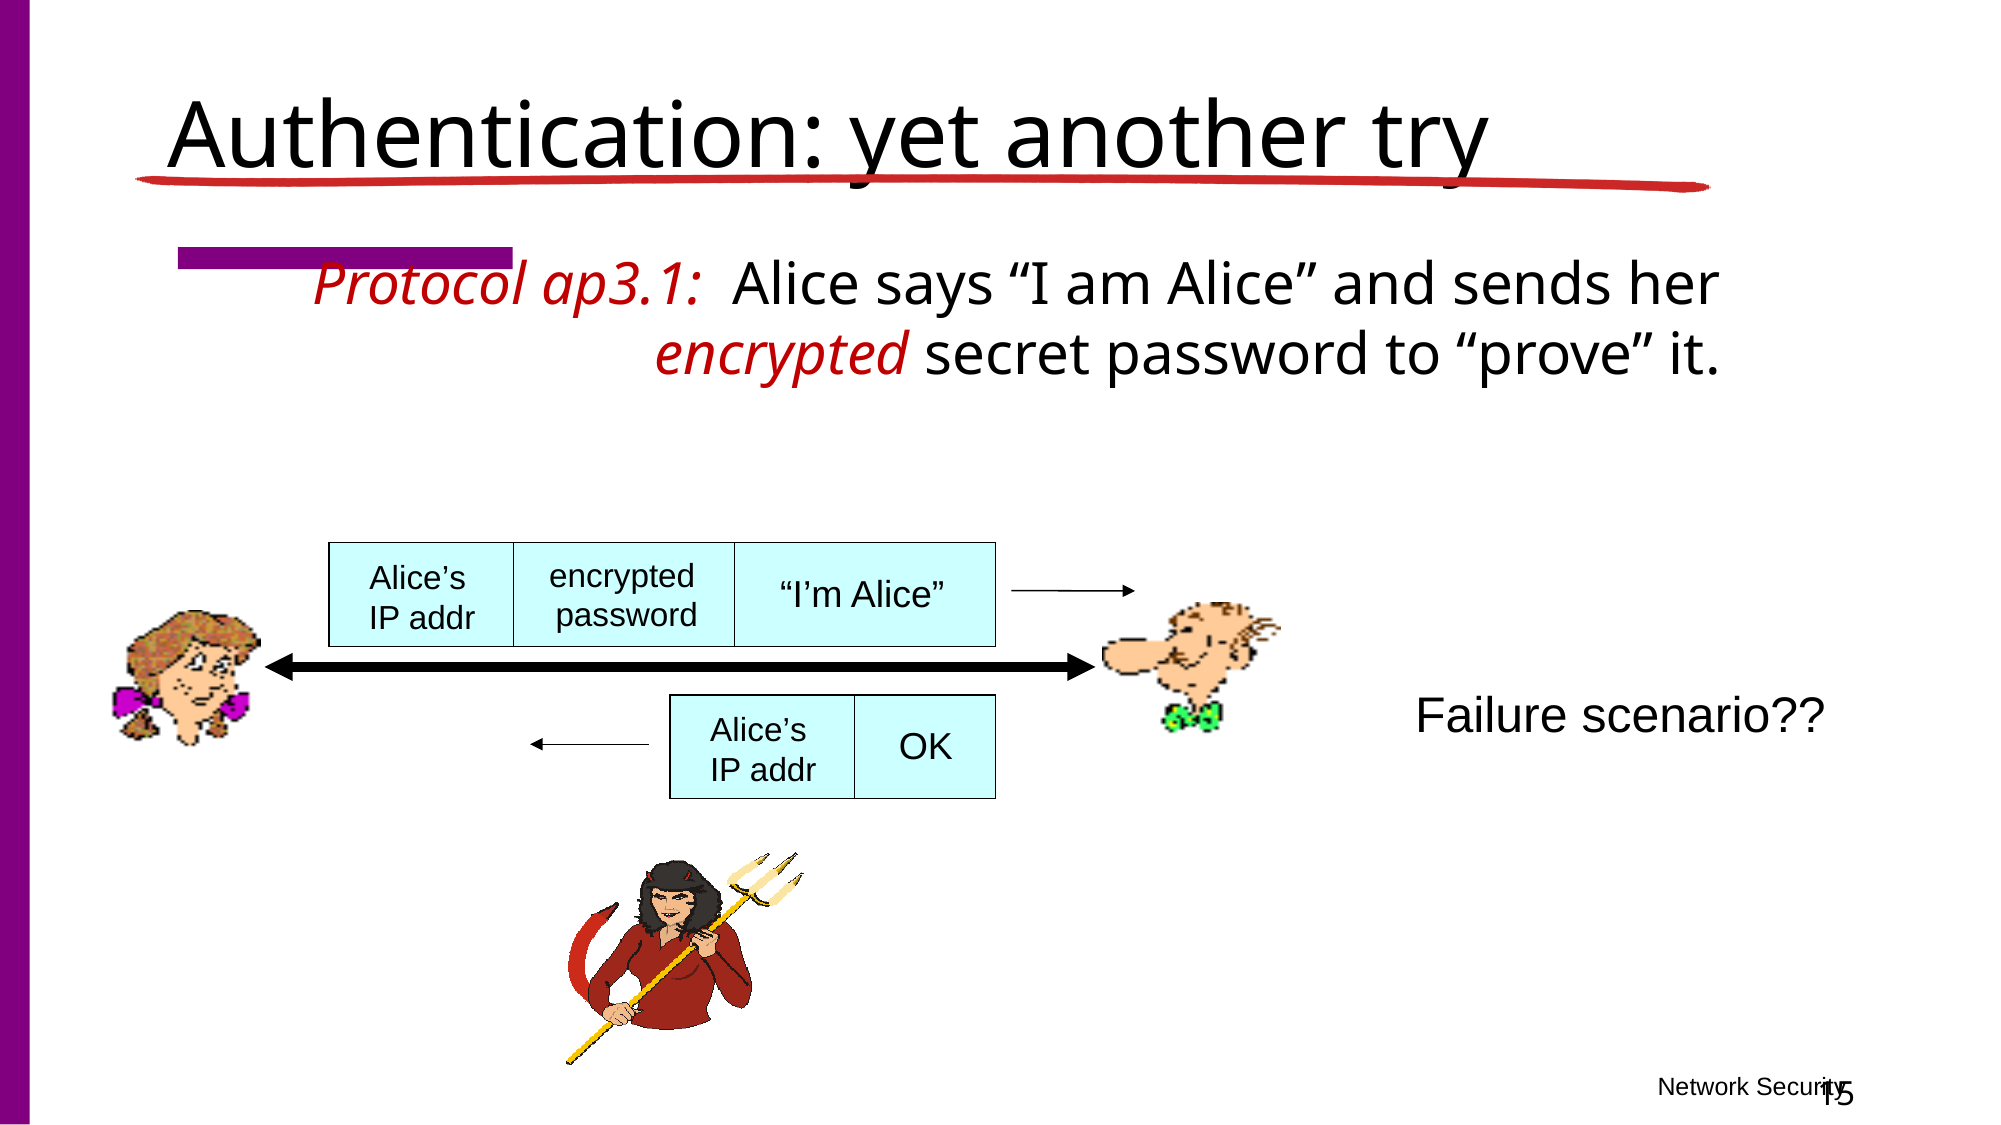

# Authentication: yet another try
Protocol ap3.1: Alice says “I am Alice” and sends her
 encrypted secret password to “prove” it.
encrypted
password
Alice’s
IP addr
“I’m Alice”
Failure scenario??
Alice’s
IP addr
OK
Network Security